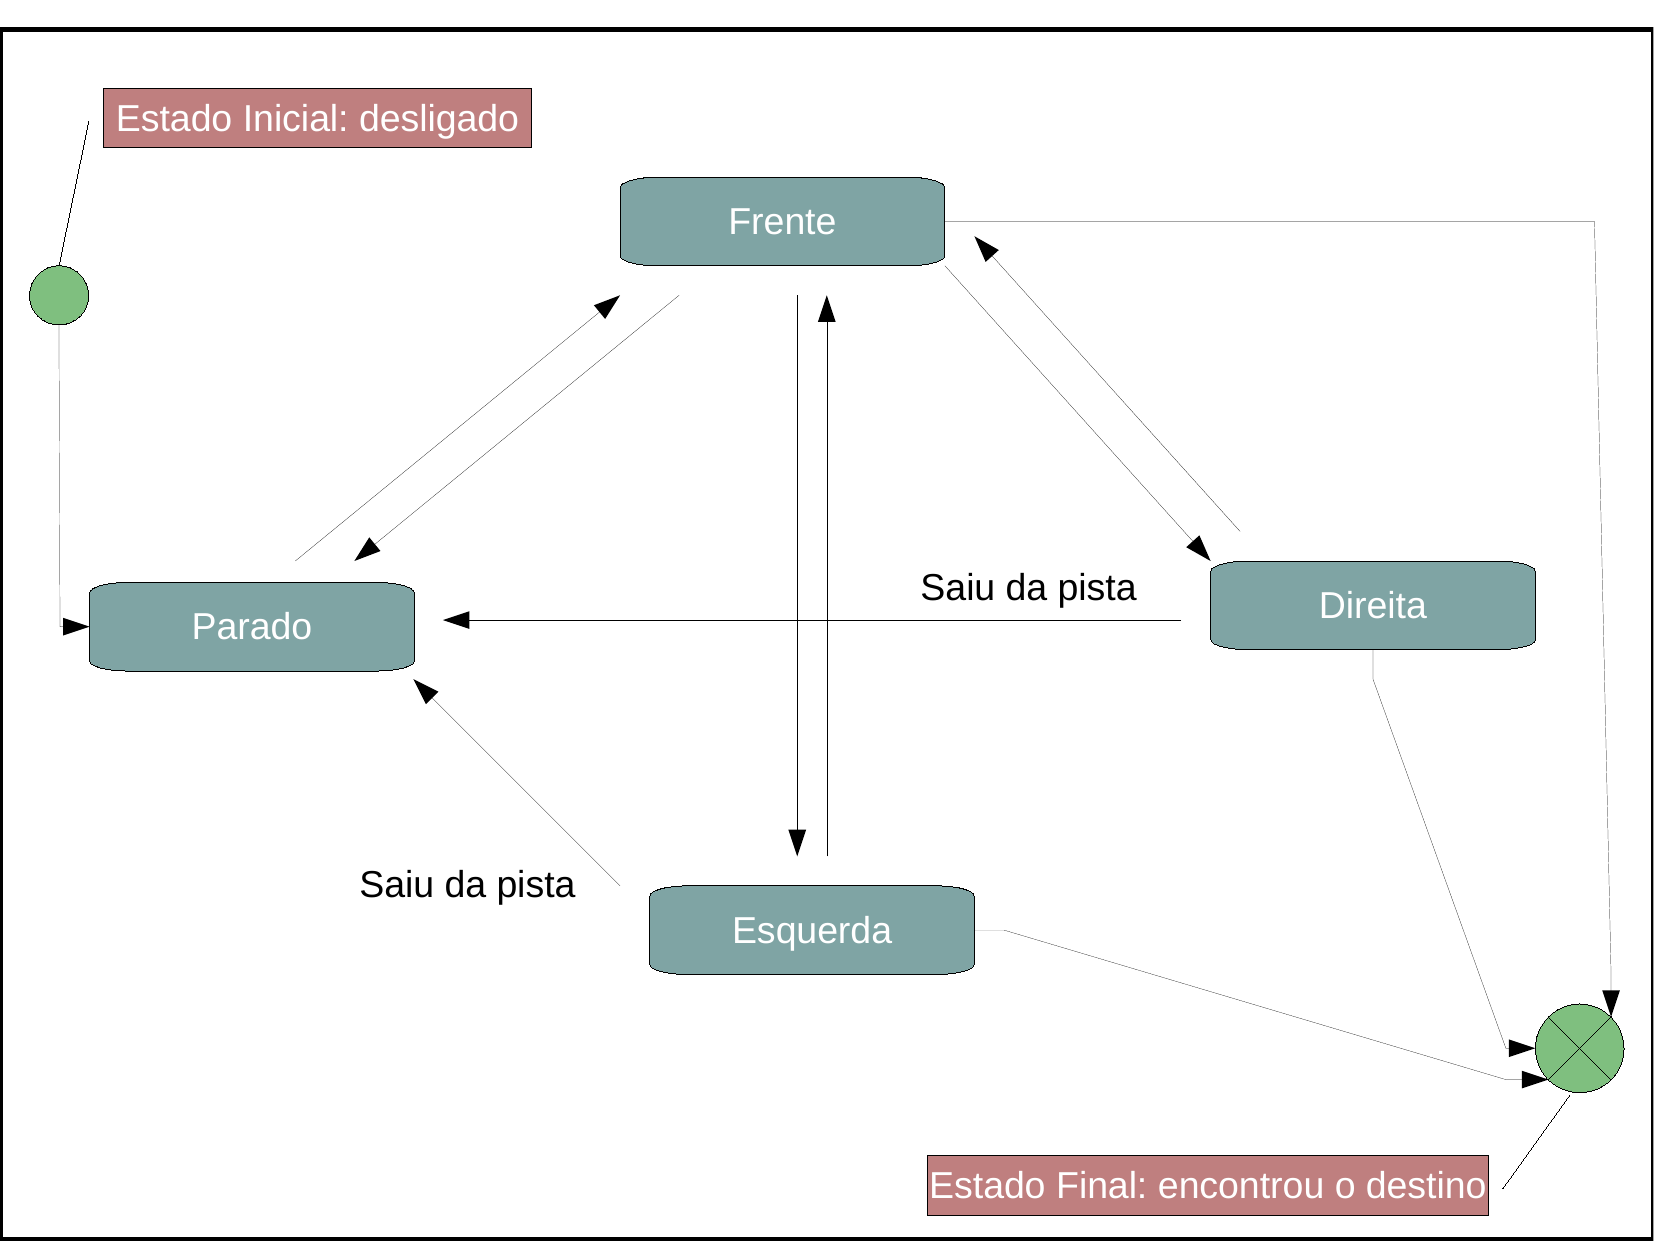

Estado Inicial: desligado
Frente
Saiu da pista
Direita
Parado
Saiu da pista
Esquerda
Estado Final: encontrou o destino